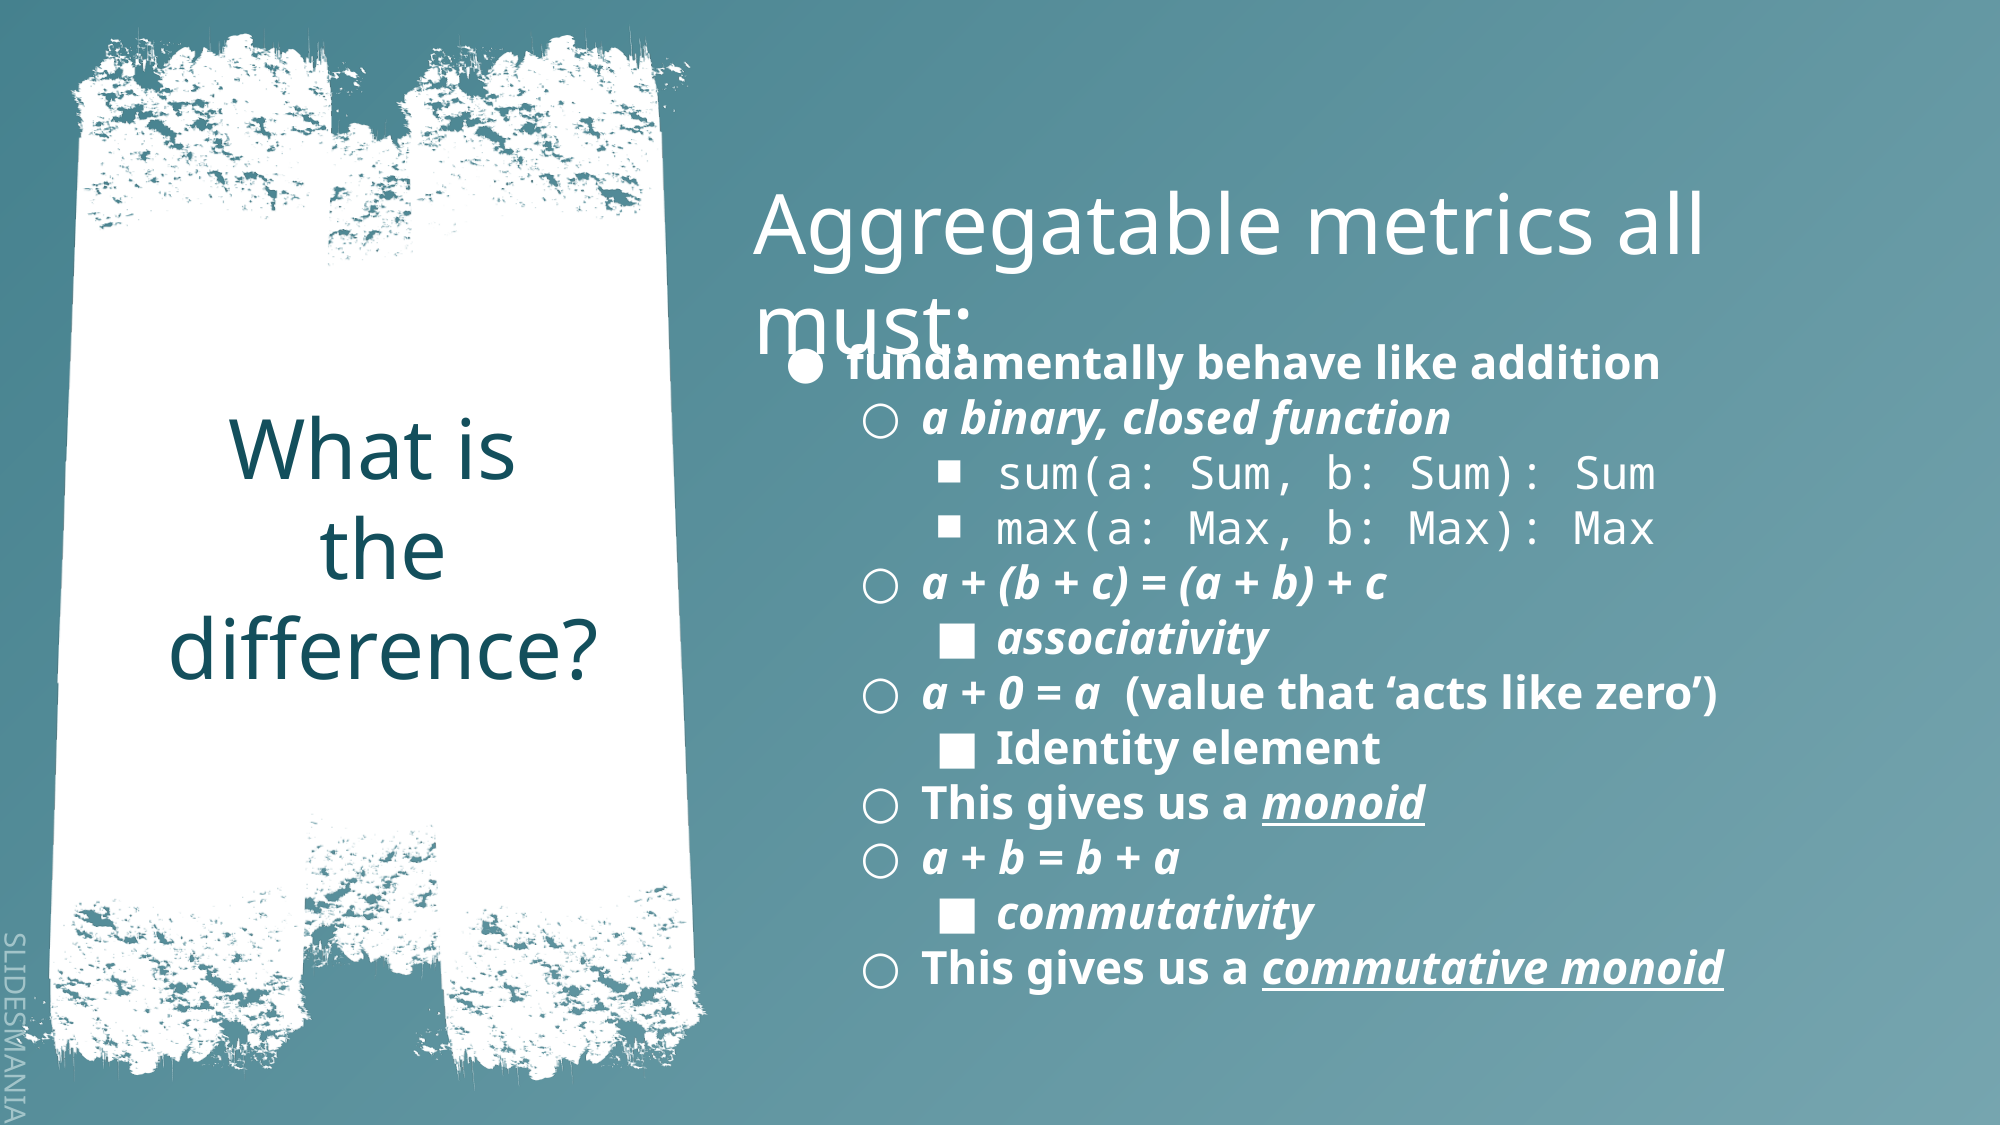

Aggregatable metrics all must:
# What is the difference?
fundamentally behave like addition
a binary, closed function
sum(a: Sum, b: Sum): Sum
max(a: Max, b: Max): Max
a + (b + c) = (a + b) + c
associativity
a + 0 = a (value that ‘acts like zero’)
Identity element
This gives us a monoid
a + b = b + a
commutativity
This gives us a commutative monoid